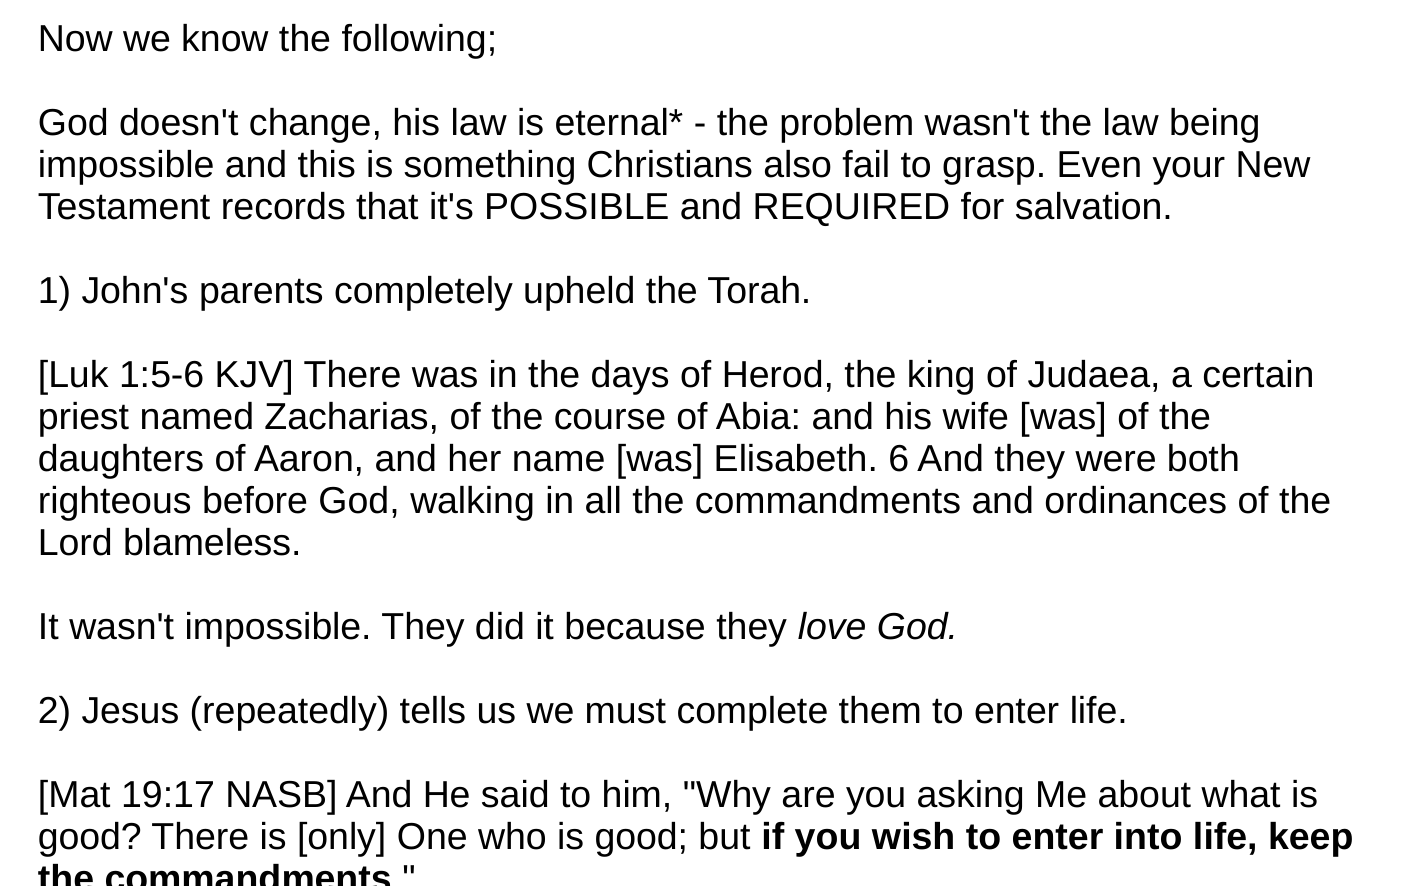

Now we know the following;
God doesn't change, his law is eternal* - the problem wasn't the law being impossible and this is something Christians also fail to grasp. Even your New Testament records that it's POSSIBLE and REQUIRED for salvation.
1) John's parents completely upheld the Torah.
[Luk 1:5-6 KJV] There was in the days of Herod, the king of Judaea, a certain priest named Zacharias, of the course of Abia: and his wife [was] of the daughters of Aaron, and her name [was] Elisabeth. 6 And they were both righteous before God, walking in all the commandments and ordinances of the Lord blameless.
It wasn't impossible. They did it because they love God.
2) Jesus (repeatedly) tells us we must complete them to enter life.
[Mat 19:17 NASB] And He said to him, "Why are you asking Me about what is good? There is [only] One who is good; but if you wish to enter into life, keep the commandments."
This is but ONE example of where he explicitly says, "enter life, keep the commandments." Remember treatise 1. God changes not, Torah is perfect. (saving the soul)
3) The lawless are forsaking God - and God forsakes the lawless.
[Pro 28:9 NKJV] One who turns away his ear from hearing the law, Even his prayer [is] an abomination.
What spirit is hearing your prayers, if you turned your ear away from the law? He says your prayer are abominable.
*(How did Abel know to sacrifice a sheep? How did Cain get convicted of murder? How did Noah know what is clean and unclean? How did they KNOW the Sabbath is important (Ex 16) before Yah gave the tablets?)